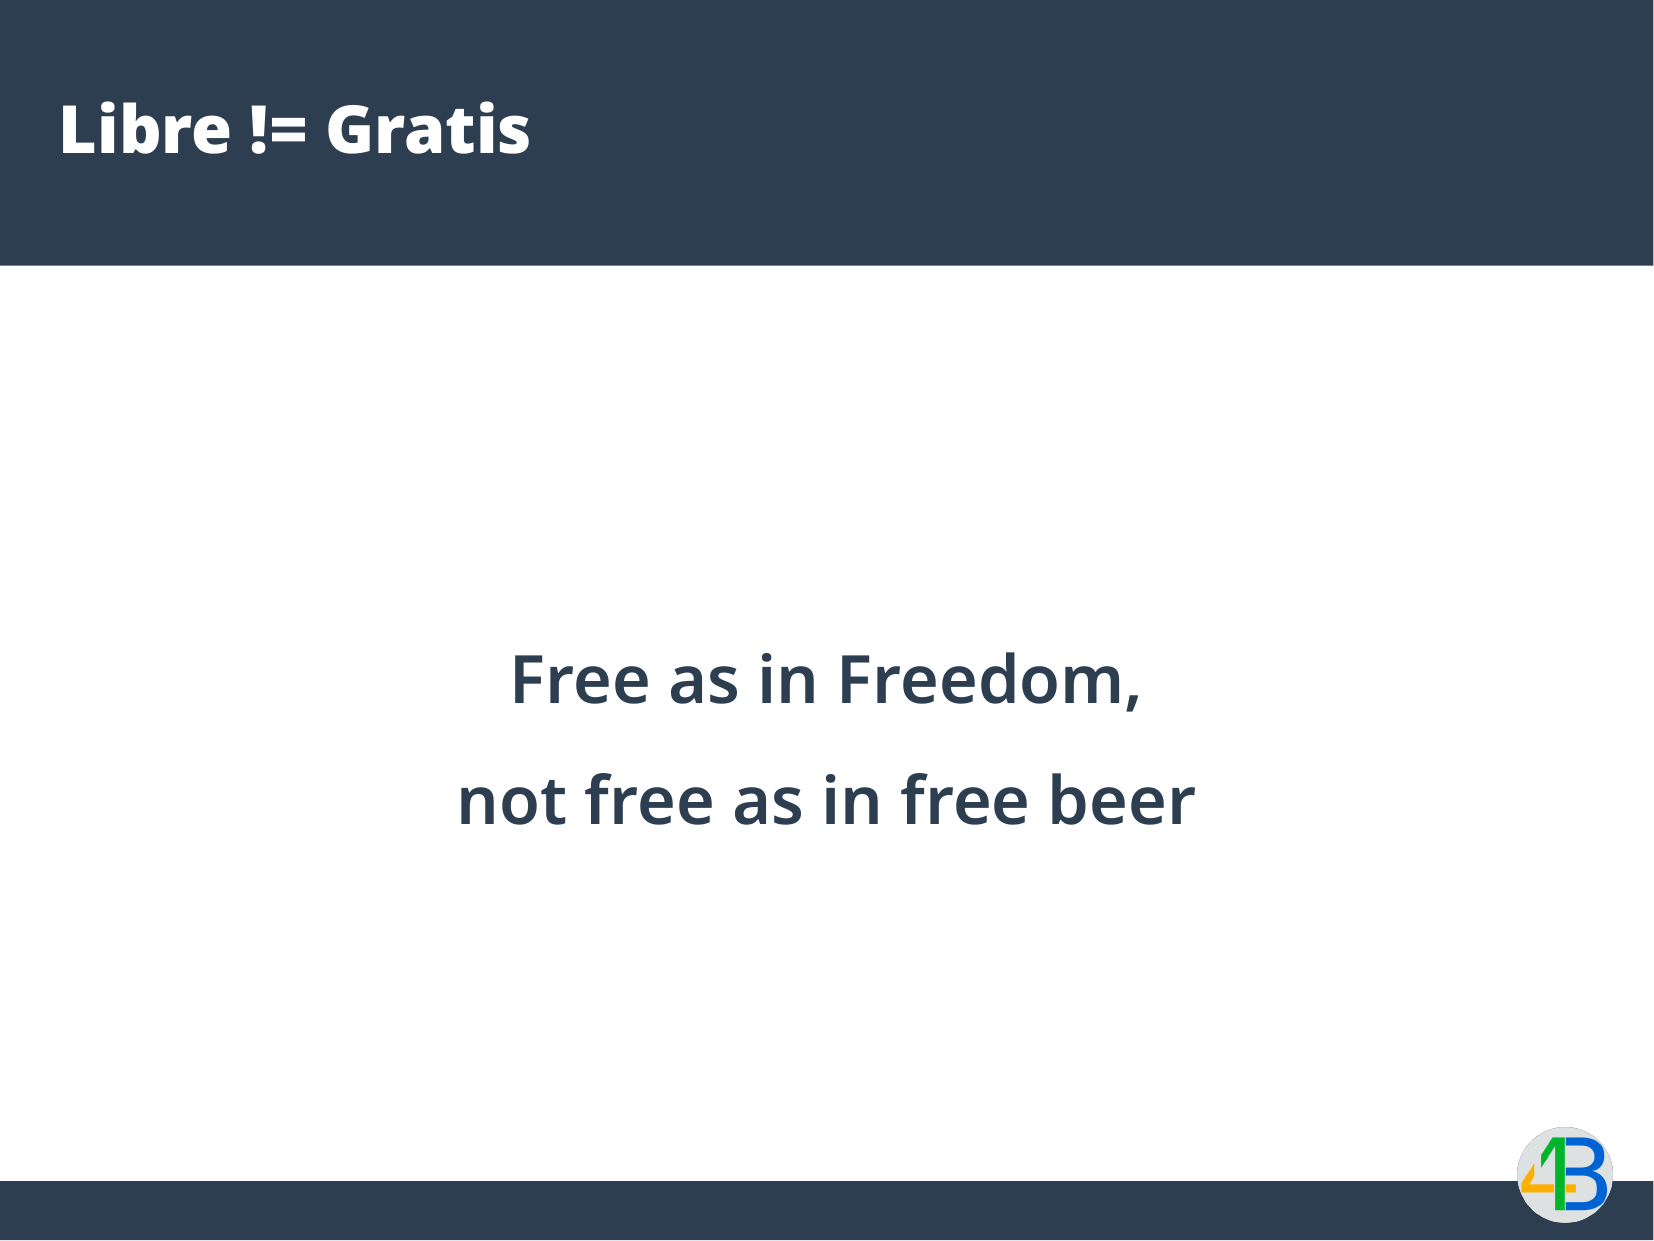

# Libre != Gratis
Free as in Freedom,
not free as in free beer